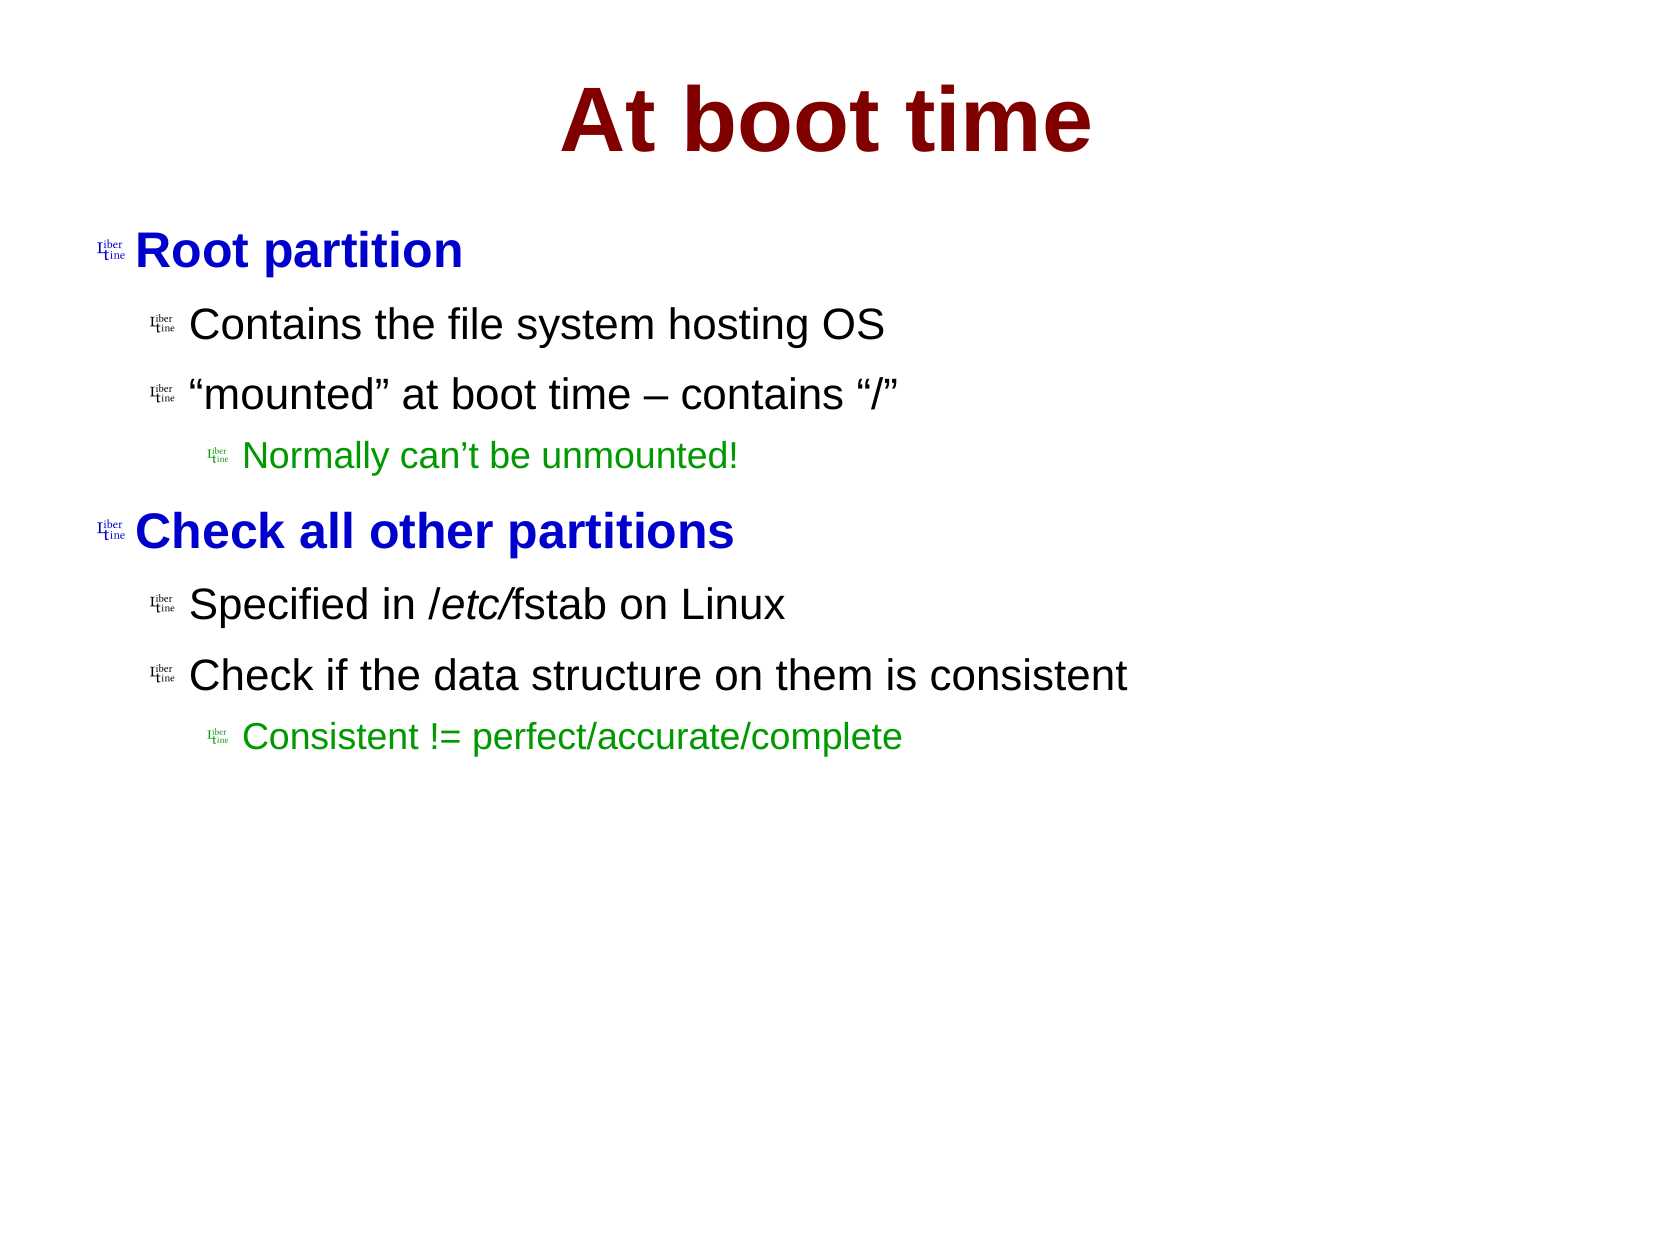

# At boot time
Root partition
Contains the file system hosting OS
“mounted” at boot time – contains “/”
Normally can’t be unmounted!
Check all other partitions
Specified in /etc/fstab on Linux
Check if the data structure on them is consistent
Consistent != perfect/accurate/complete